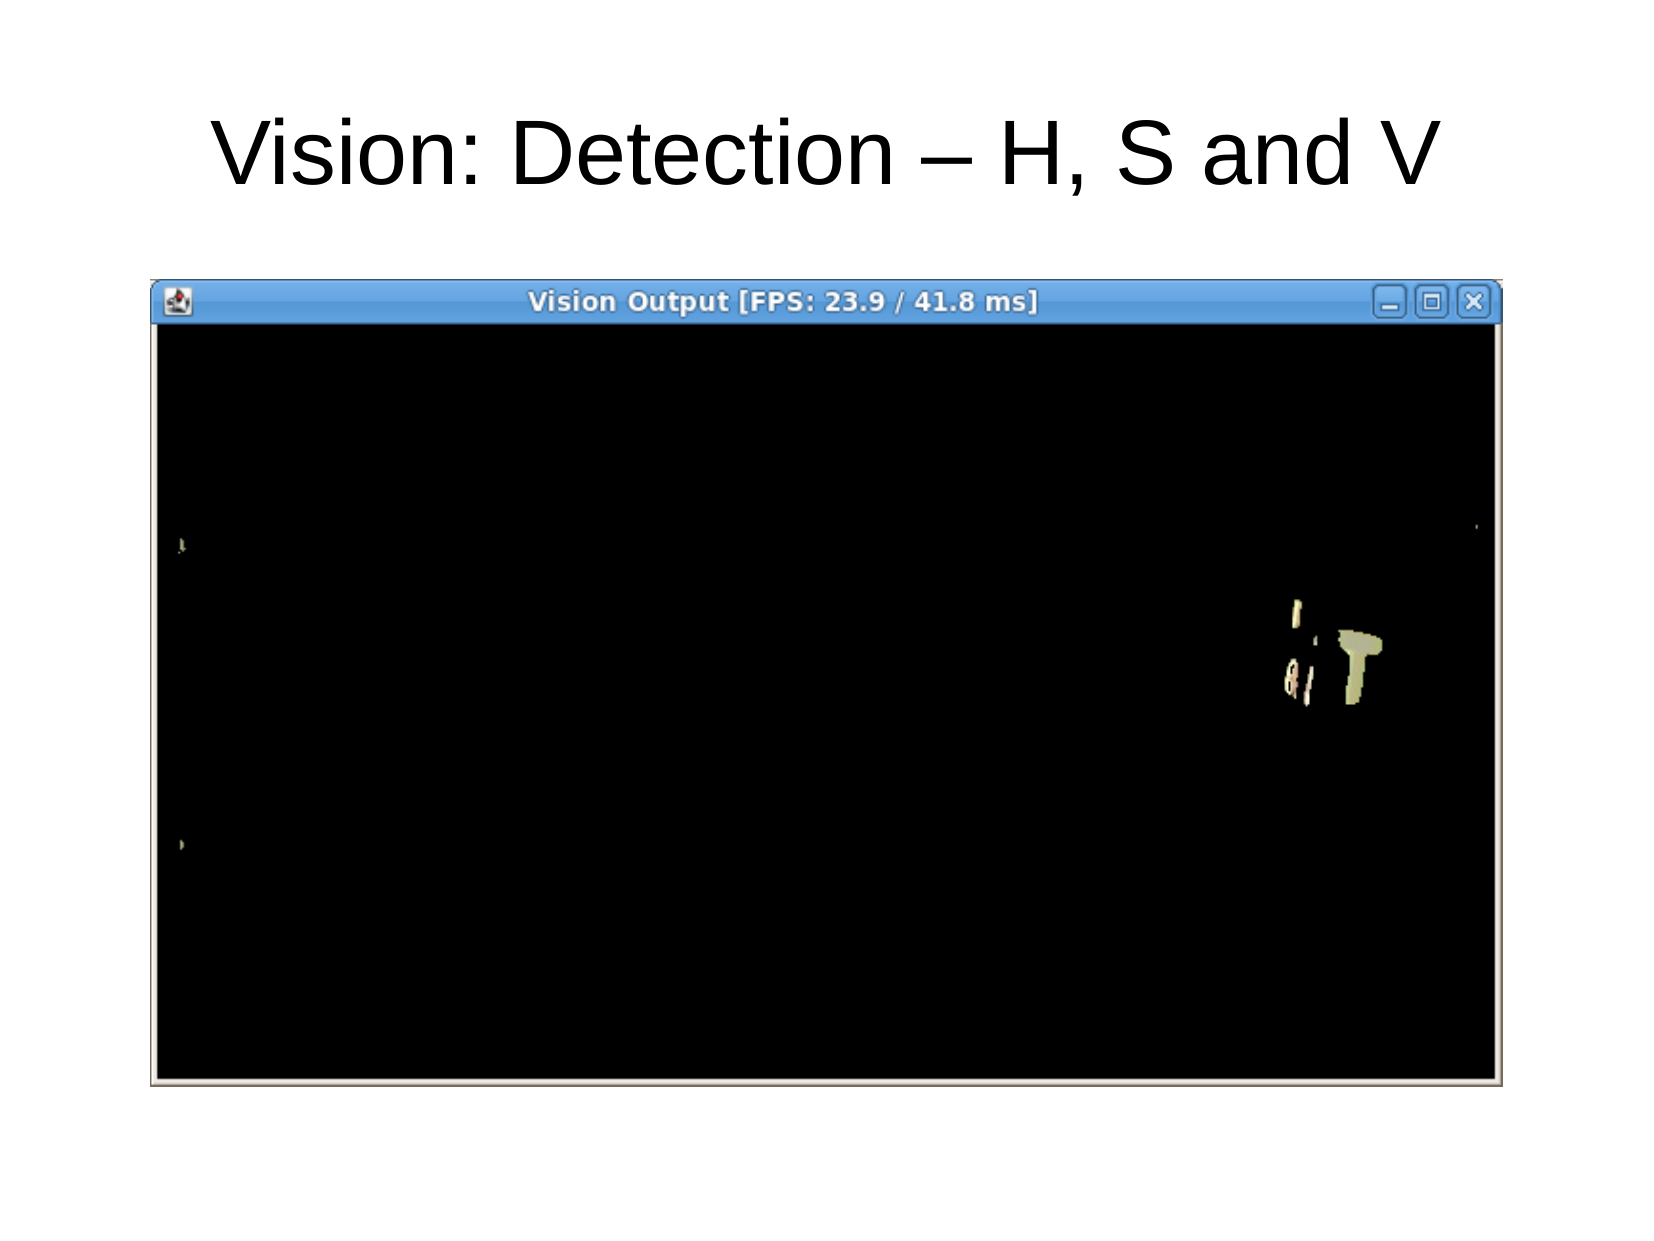

# Vision: Detection – H, S and V